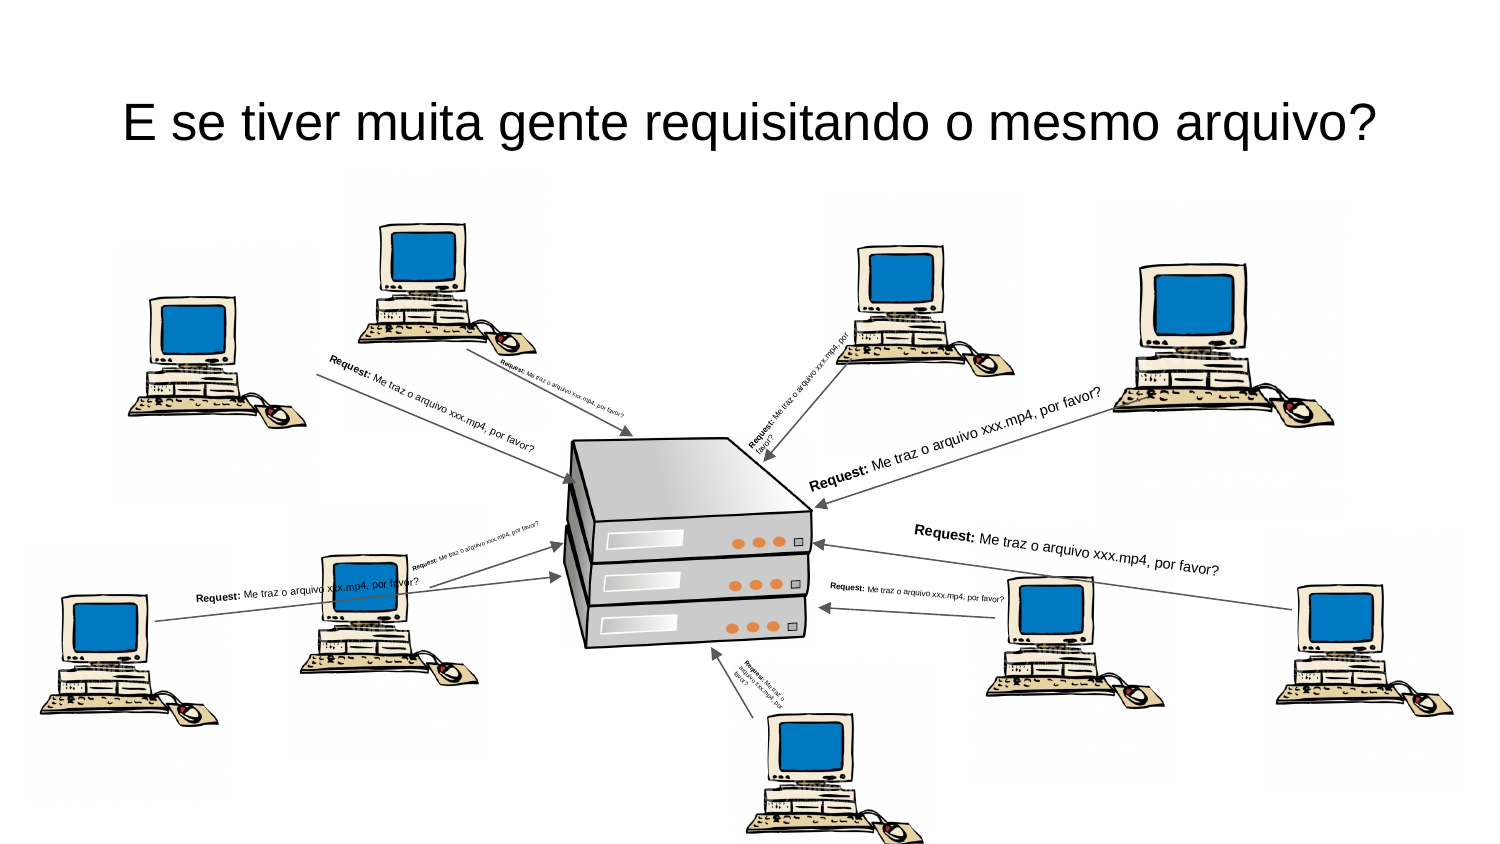

# E se tiver muita gente requisitando o mesmo arquivo?
Request: Me traz o arquivo xxx.mp4, por favor?
Request: Me traz o arquivo xxx.mp4, por favor?
Request: Me traz o arquivo xxx.mp4, por favor?
Request: Me traz o arquivo xxx.mp4, por favor?
Request: Me traz o arquivo xxx.mp4, por favor?
Request: Me traz o arquivo xxx.mp4, por favor?
Request: Me traz o arquivo xxx.mp4, por favor?
Request: Me traz o arquivo xxx.mp4, por favor?
Request: Me traz o arquivo xxx.mp4, por favor?